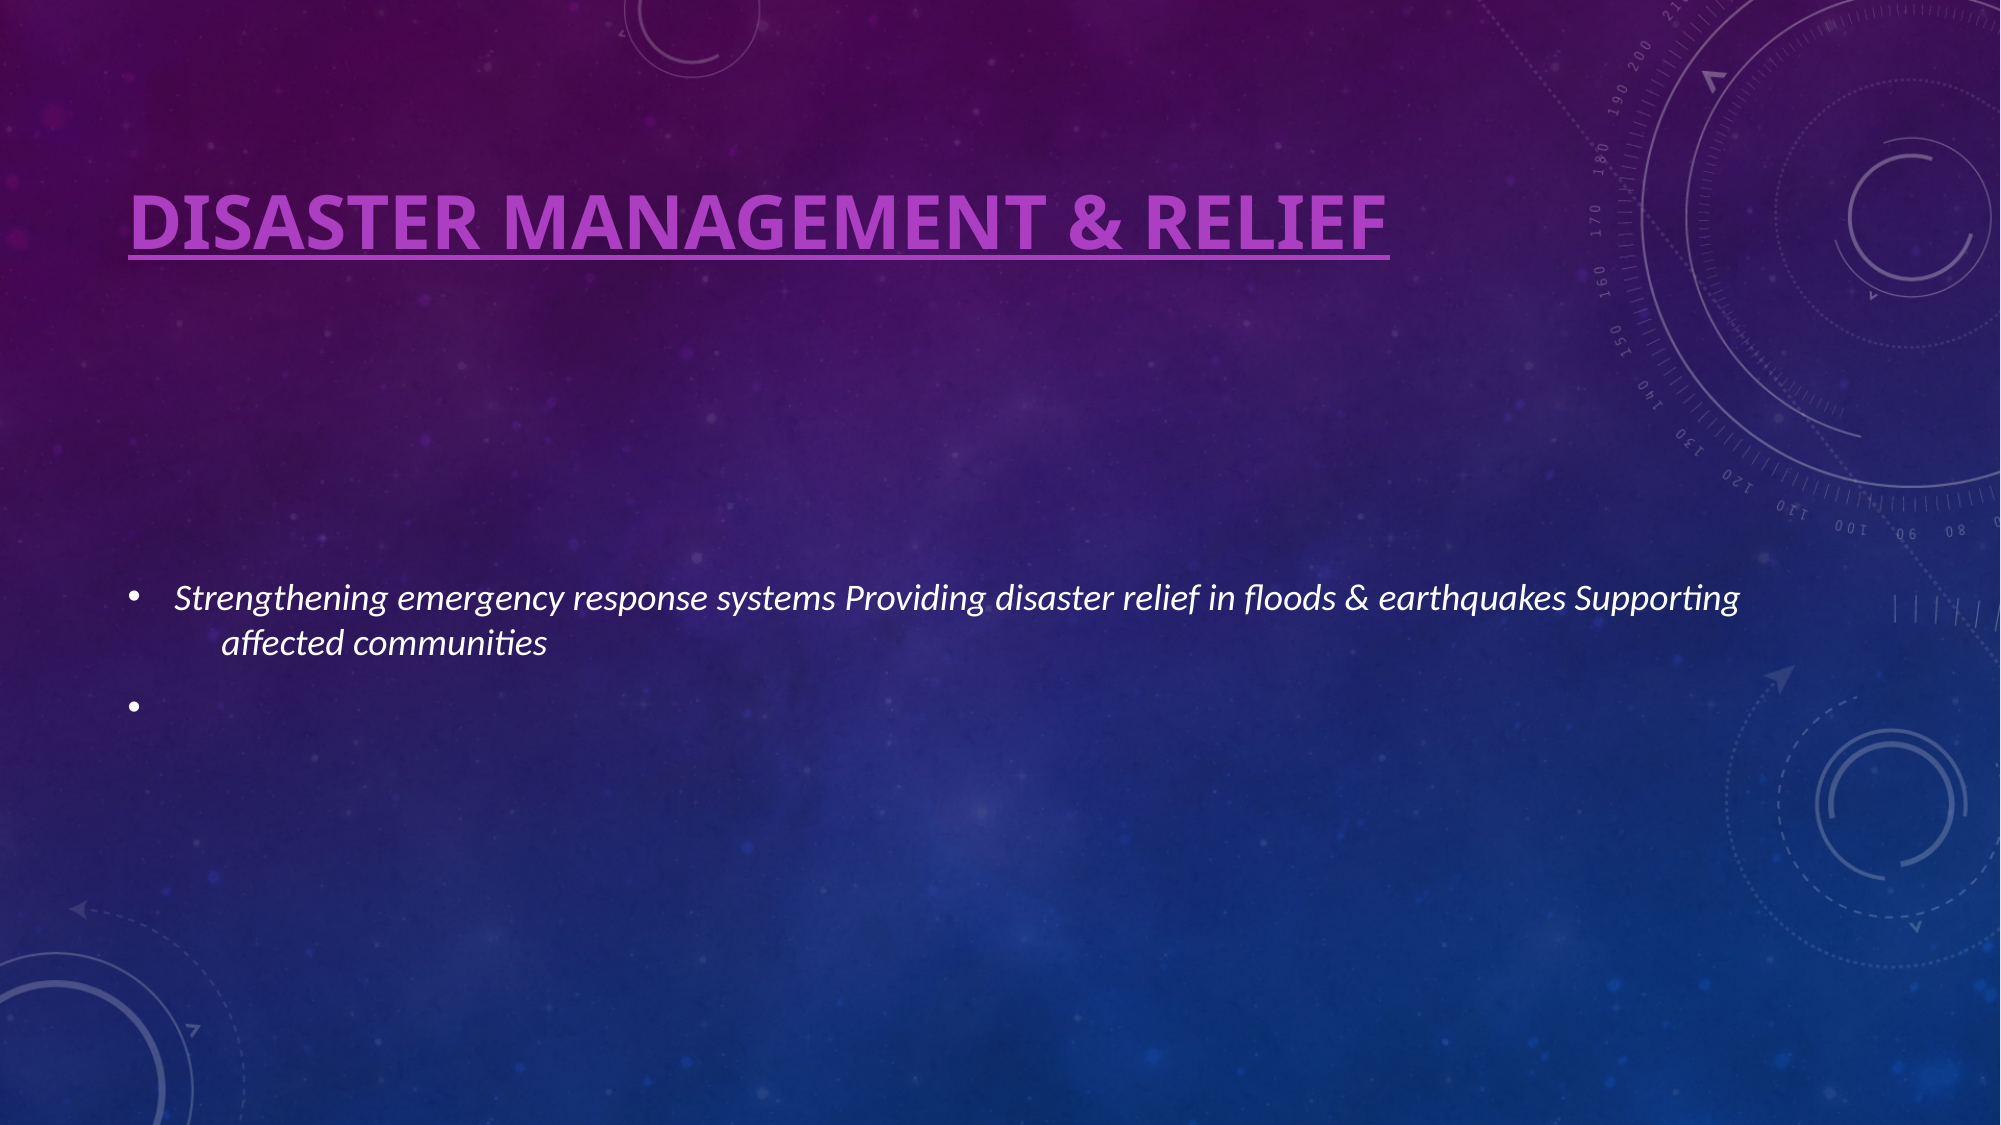

# Disaster Management & Relief
Strengthening emergency response systems Providing disaster relief in floods & earthquakes Supporting affected communities